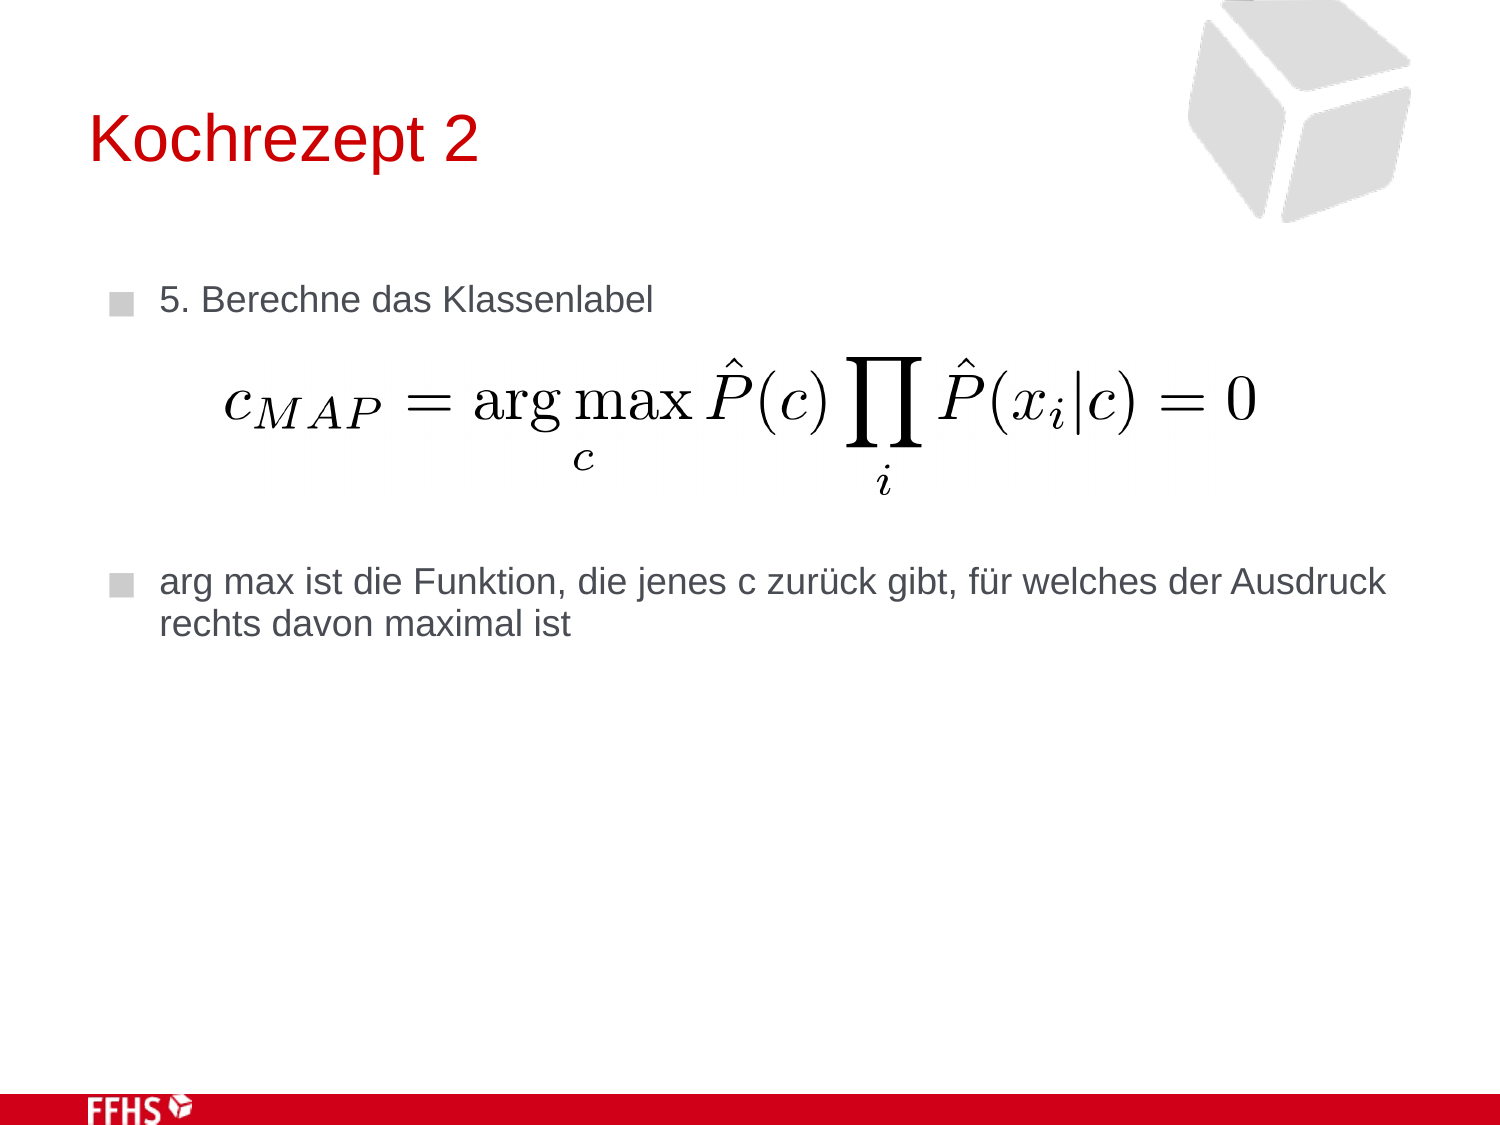

# Kochrezept 2
5. Berechne das Klassenlabel
arg max ist die Funktion, die jenes c zurück gibt, für welches der Ausdruck rechts davon maximal ist